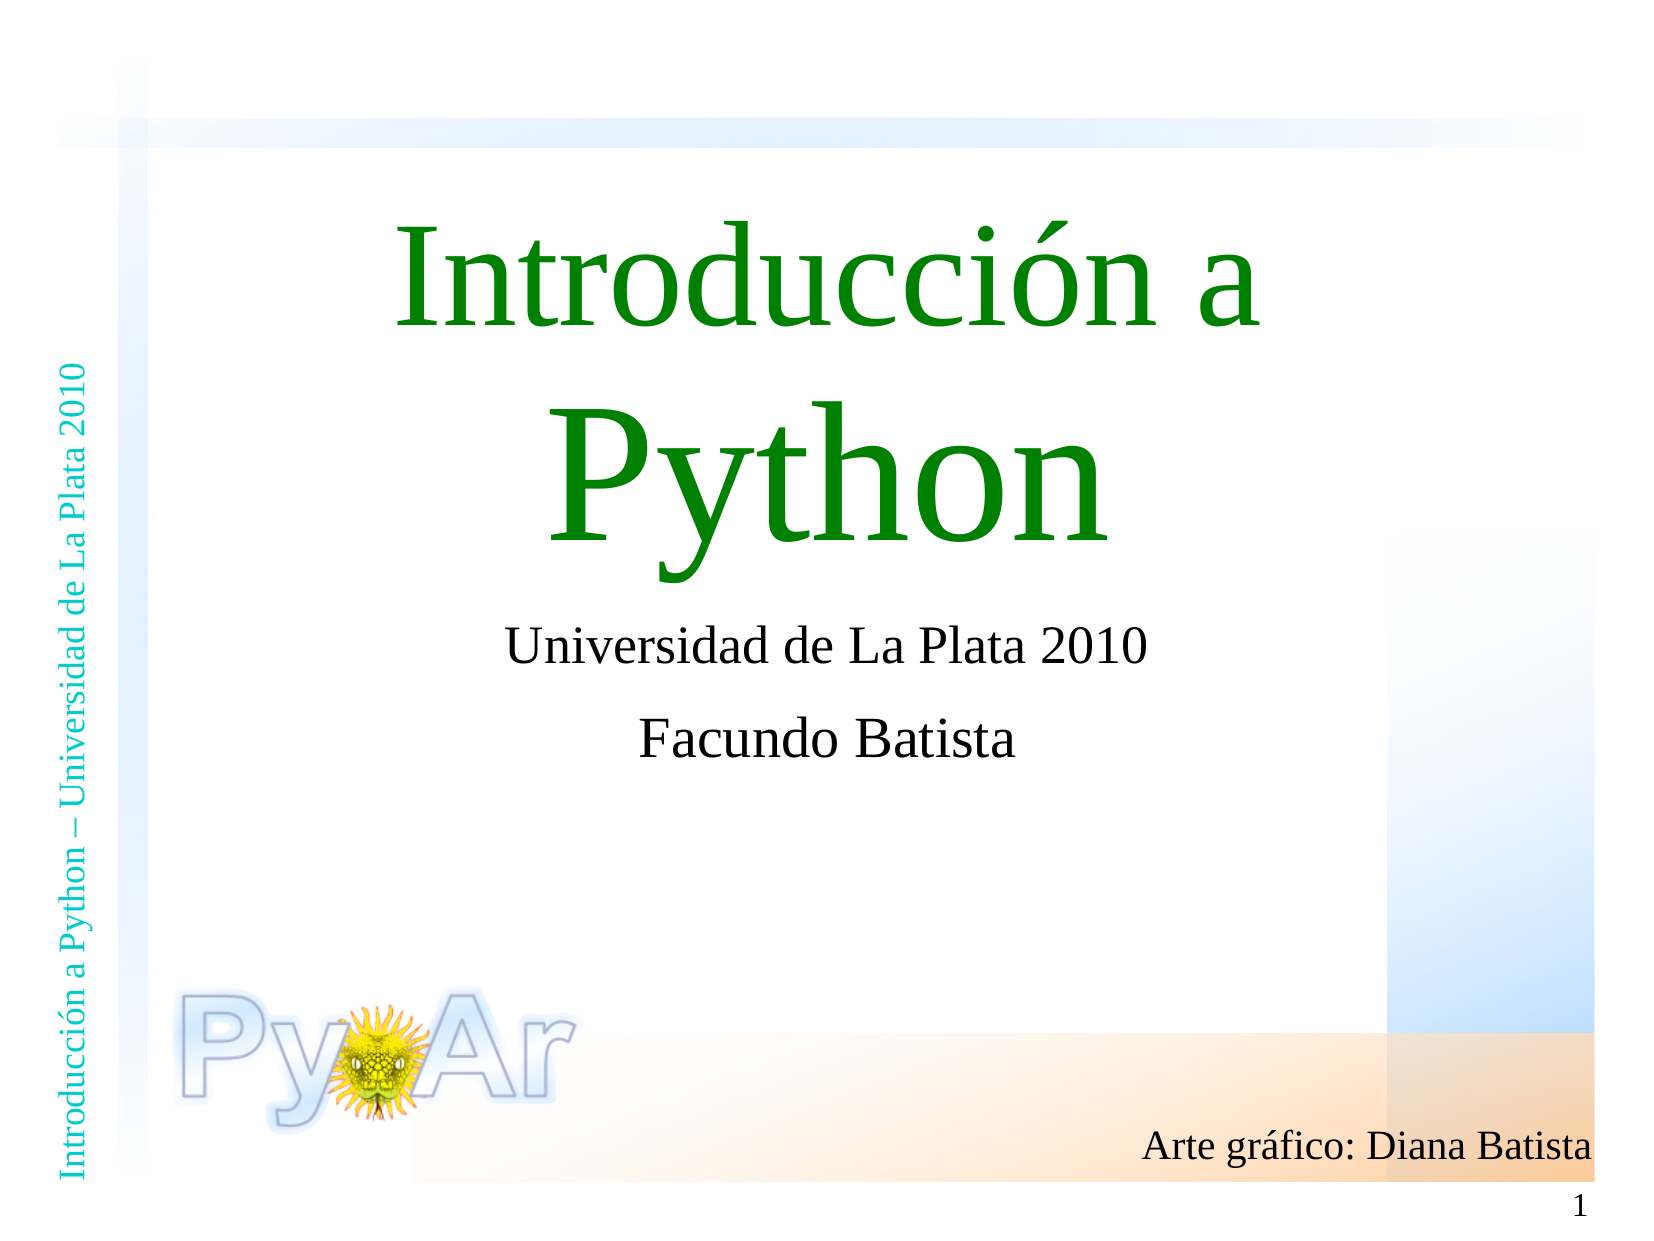

Introducción a Python
Universidad de La Plata 2010
Facundo Batista
Arte gráfico: Diana Batista